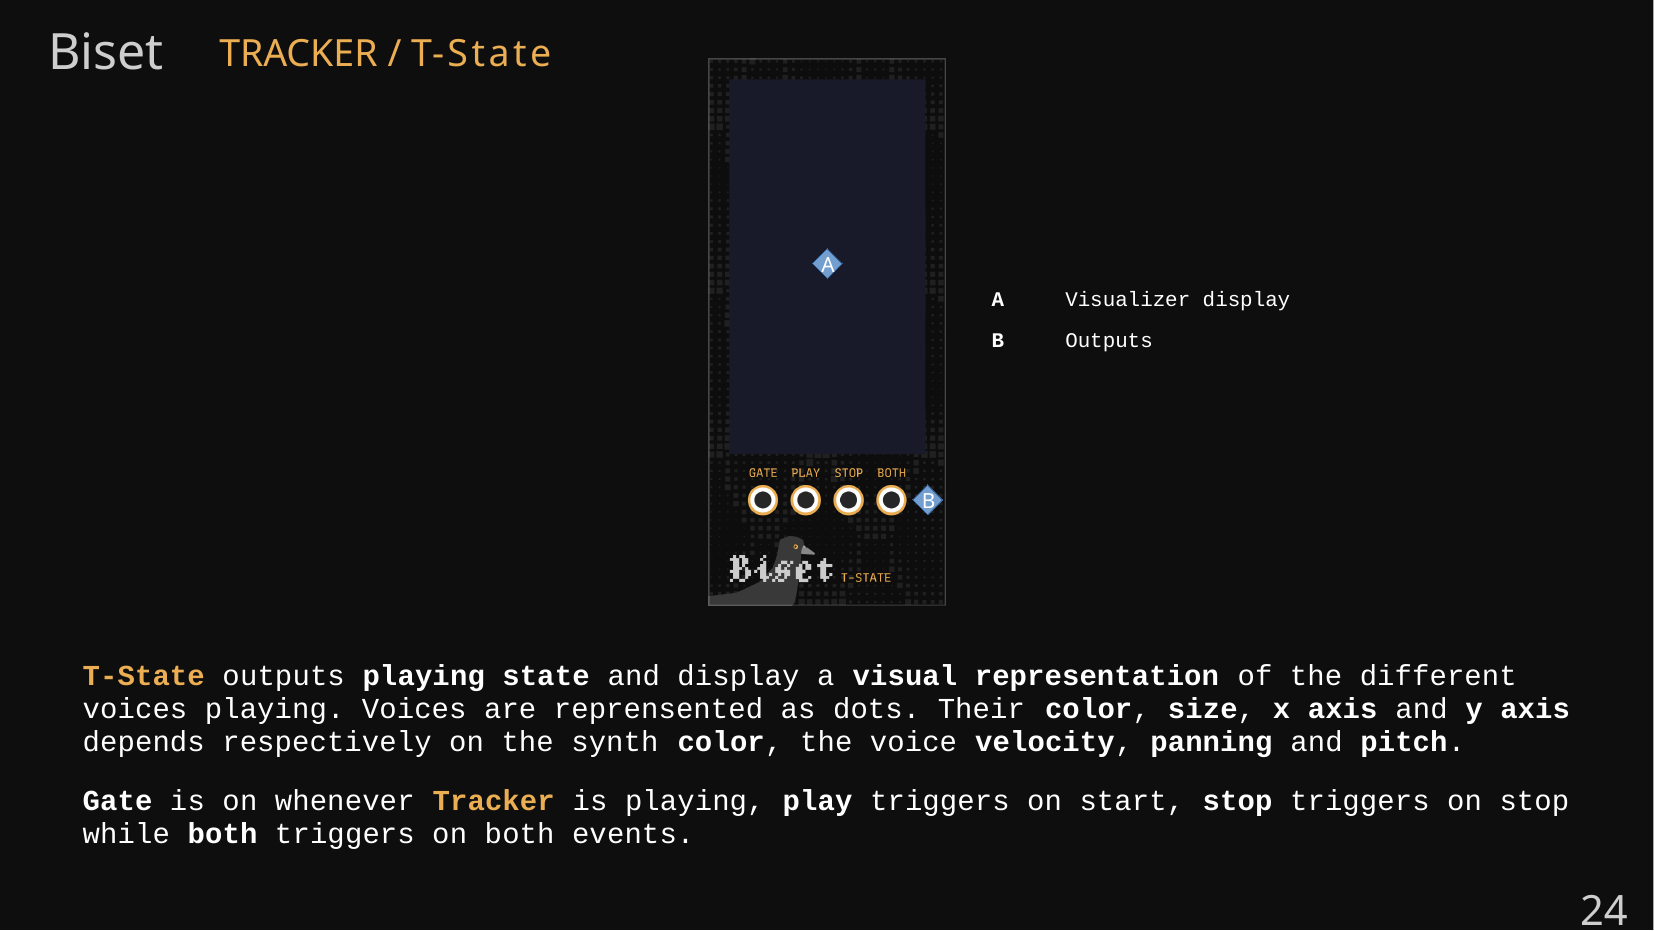

# Biset
TRACKER / T-State
A
A	Visualizer display
B	Outputs
B
T-State outputs playing state and display a visual representation of the different voices playing. Voices are reprensented as dots. Their color, size, x axis and y axis depends respectively on the synth color, the voice velocity, panning and pitch.
Gate is on whenever Tracker is playing, play triggers on start, stop triggers on stop while both triggers on both events.
24